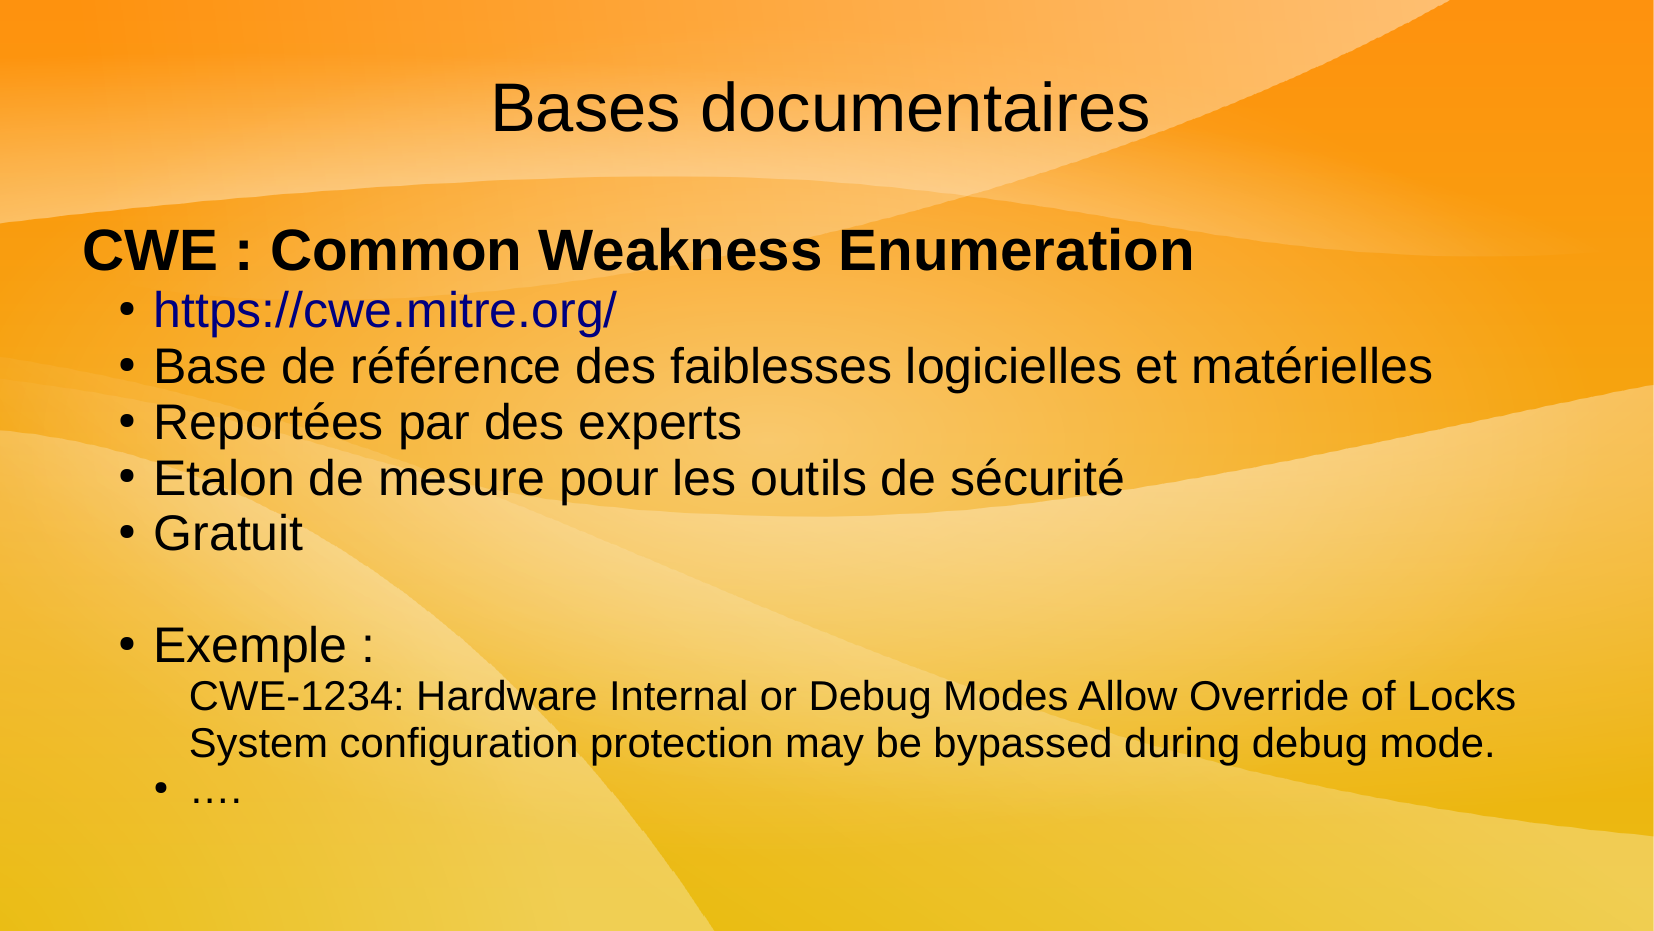

# Bases documentaires
CWE : Common Weakness Enumeration
https://cwe.mitre.org/
Base de référence des faiblesses logicielles et matérielles
Reportées par des experts
Etalon de mesure pour les outils de sécurité
Gratuit
Exemple :
CWE-1234: Hardware Internal or Debug Modes Allow Override of Locks
System configuration protection may be bypassed during debug mode.
….